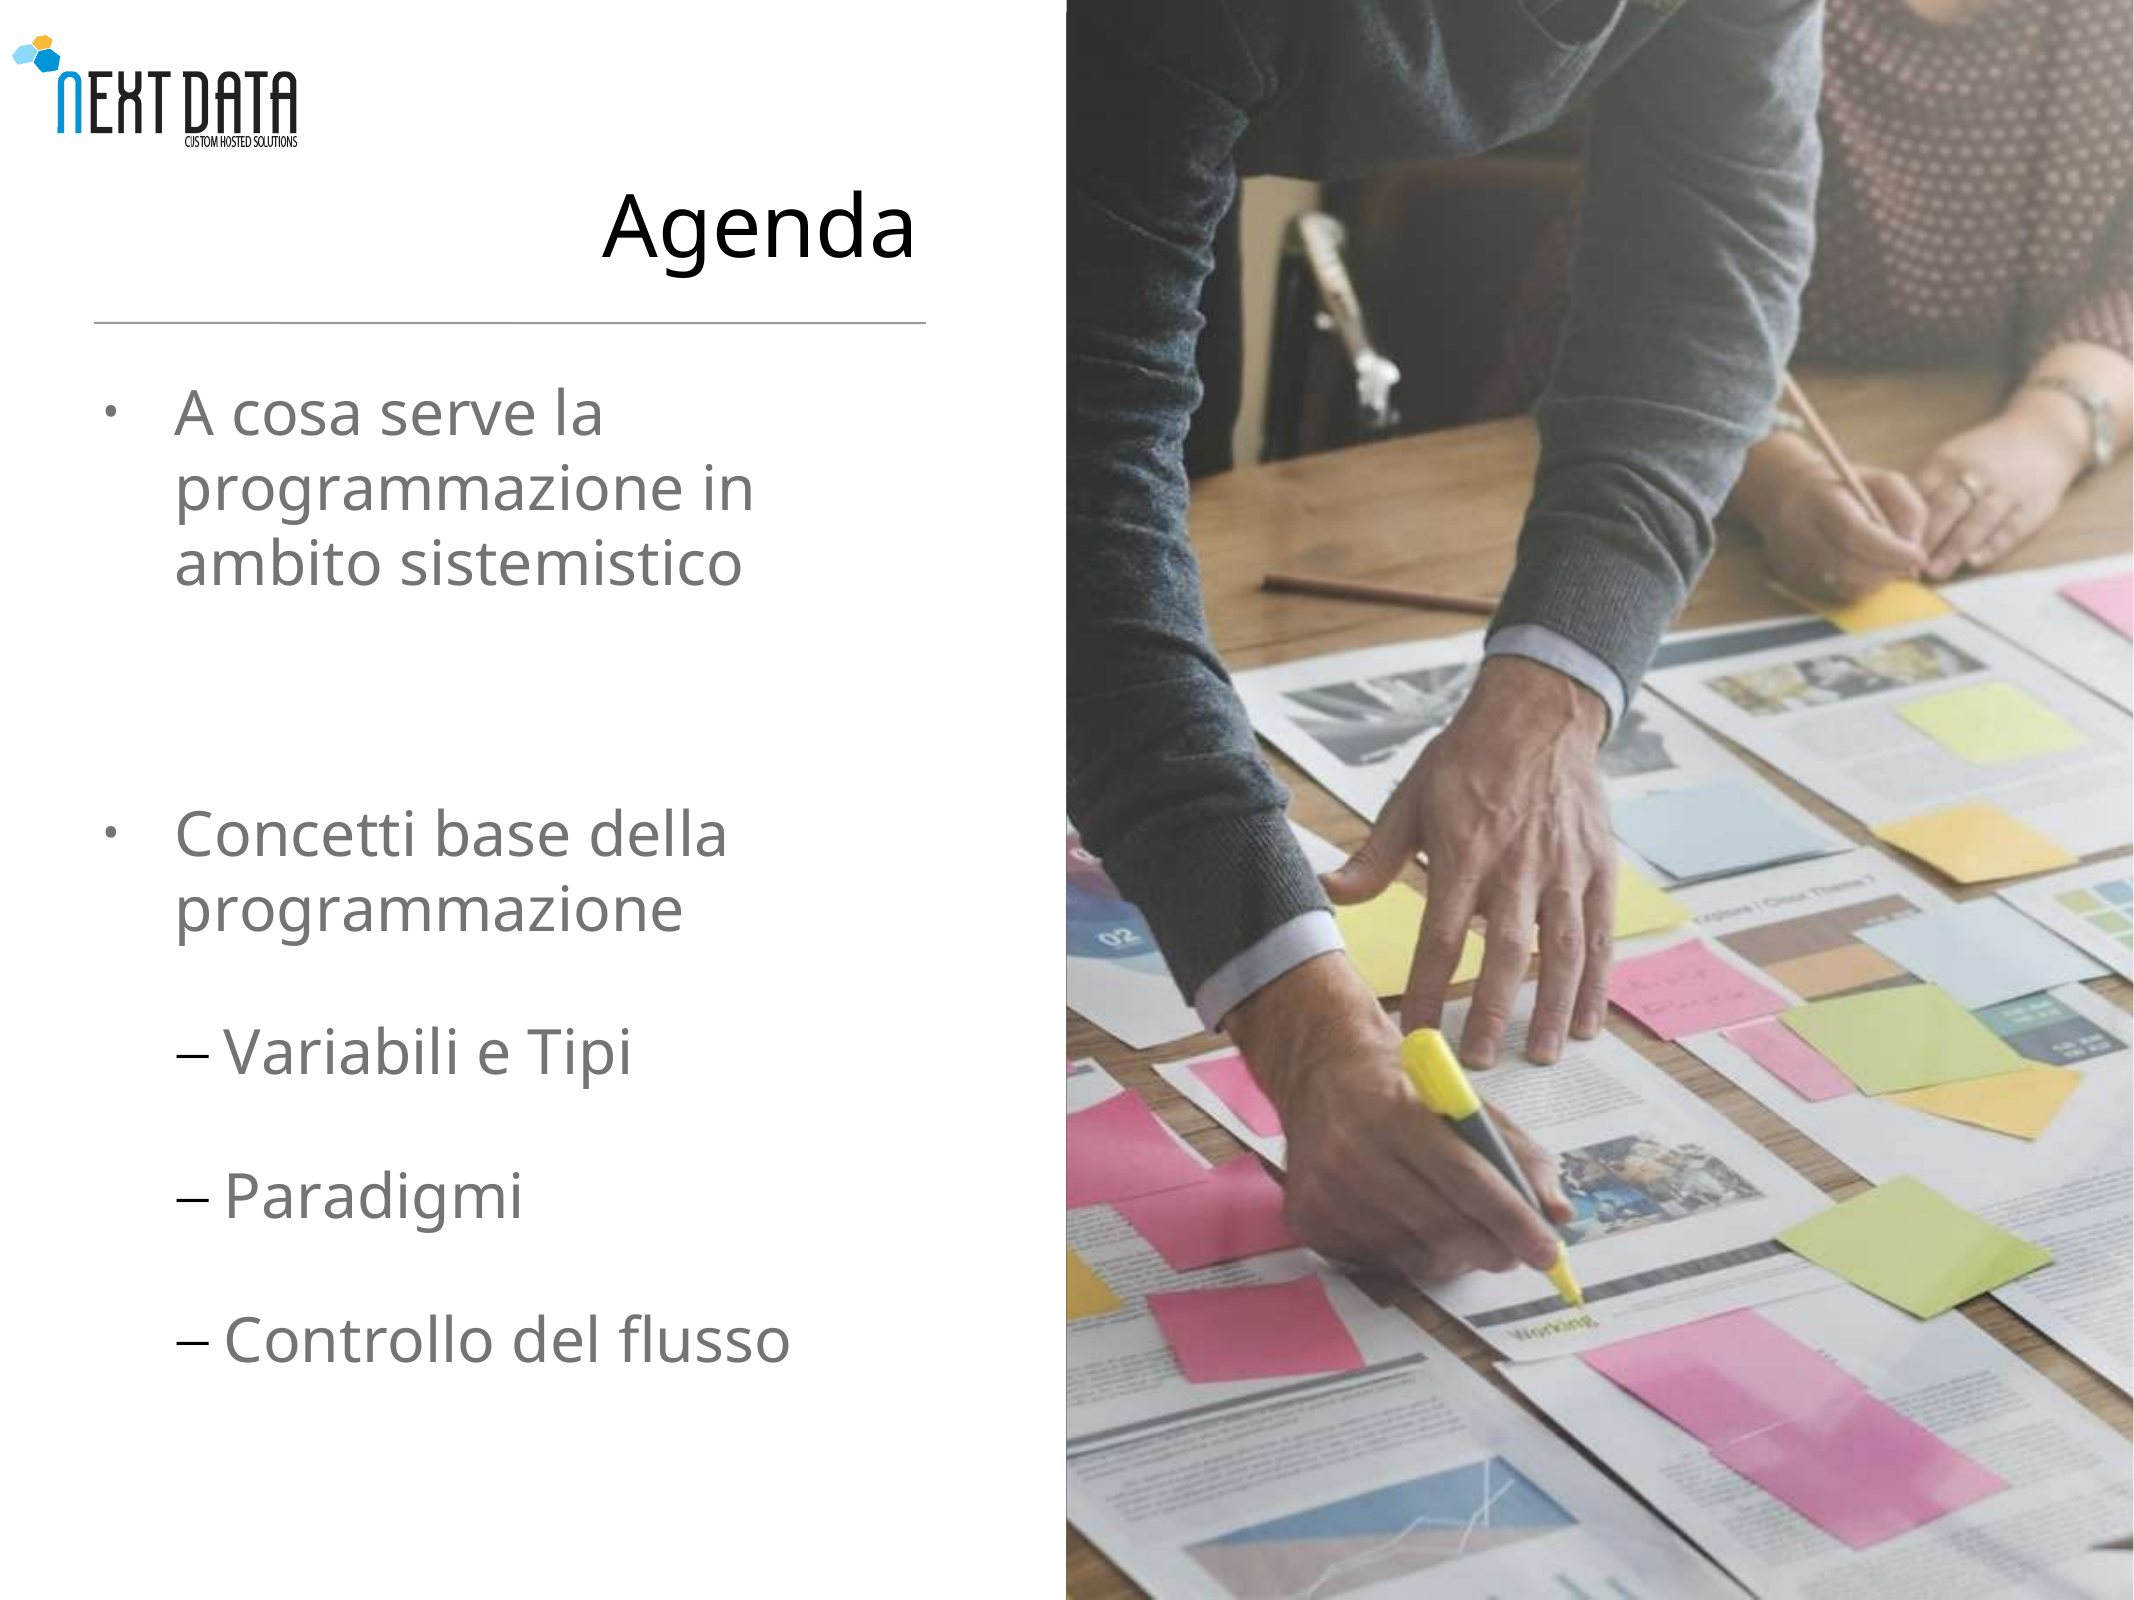

Agenda
A cosa serve la programmazione in ambito sistemistico
Concetti base della programmazione
Variabili e Tipi
Paradigmi
Controllo del flusso